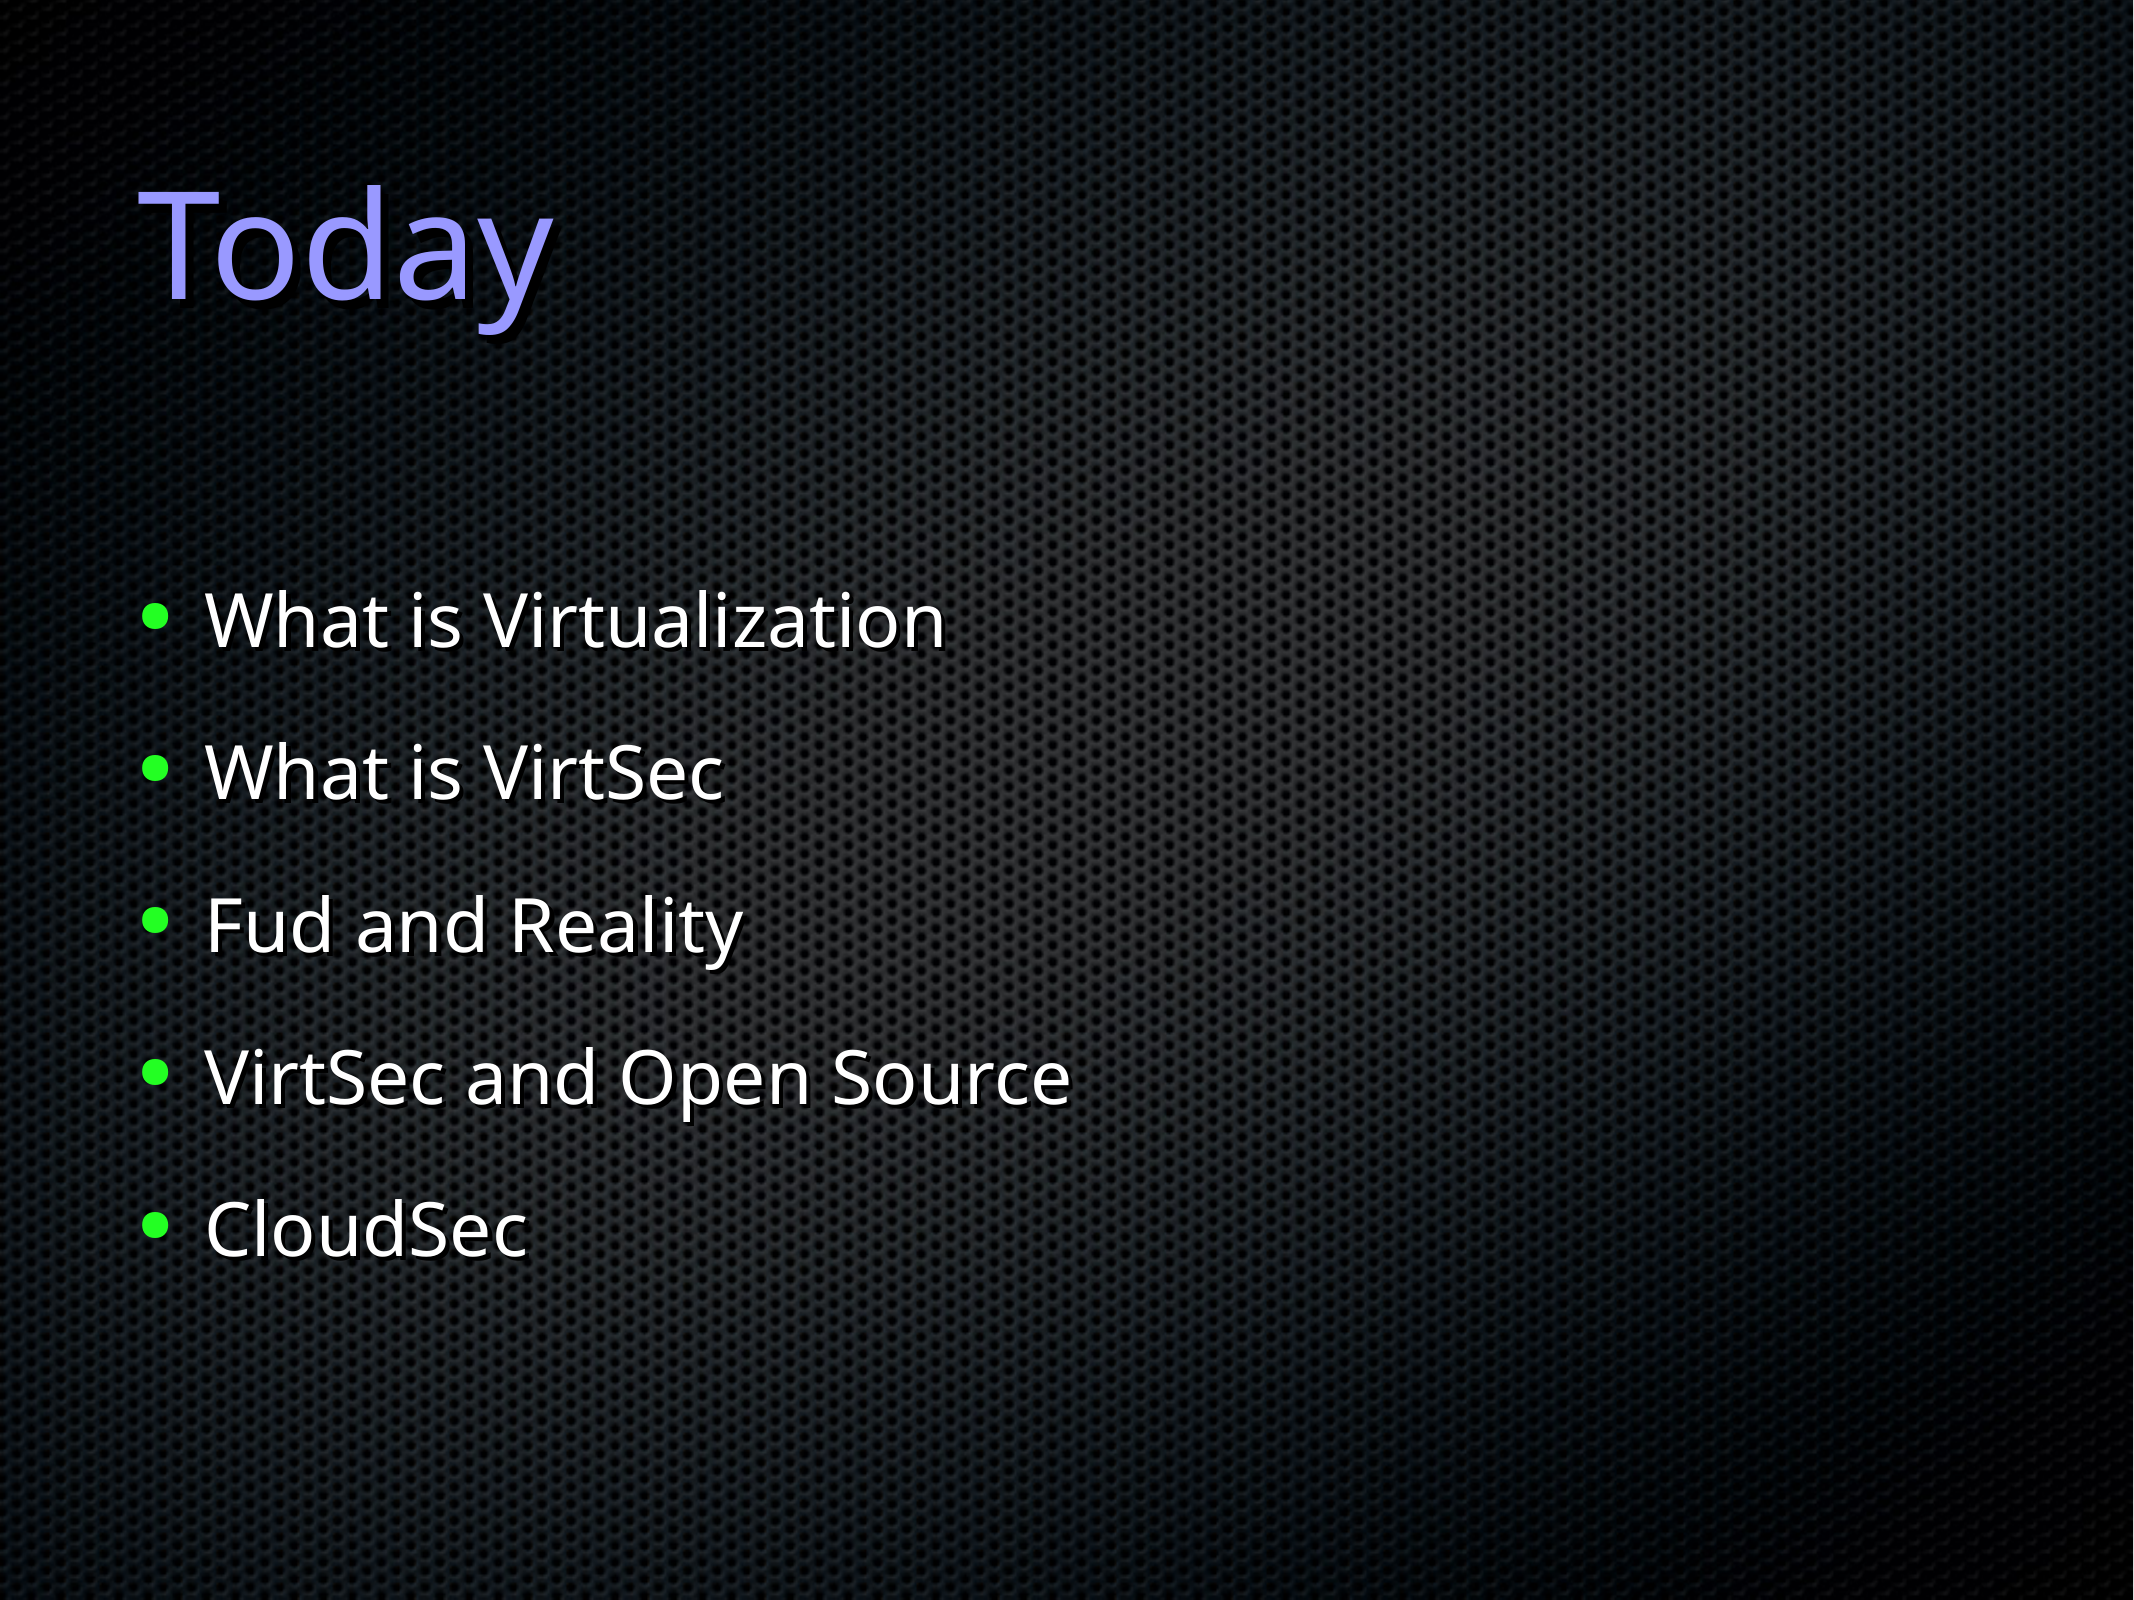

# Today
What is Virtualization
What is VirtSec
Fud and Reality
VirtSec and Open Source
CloudSec